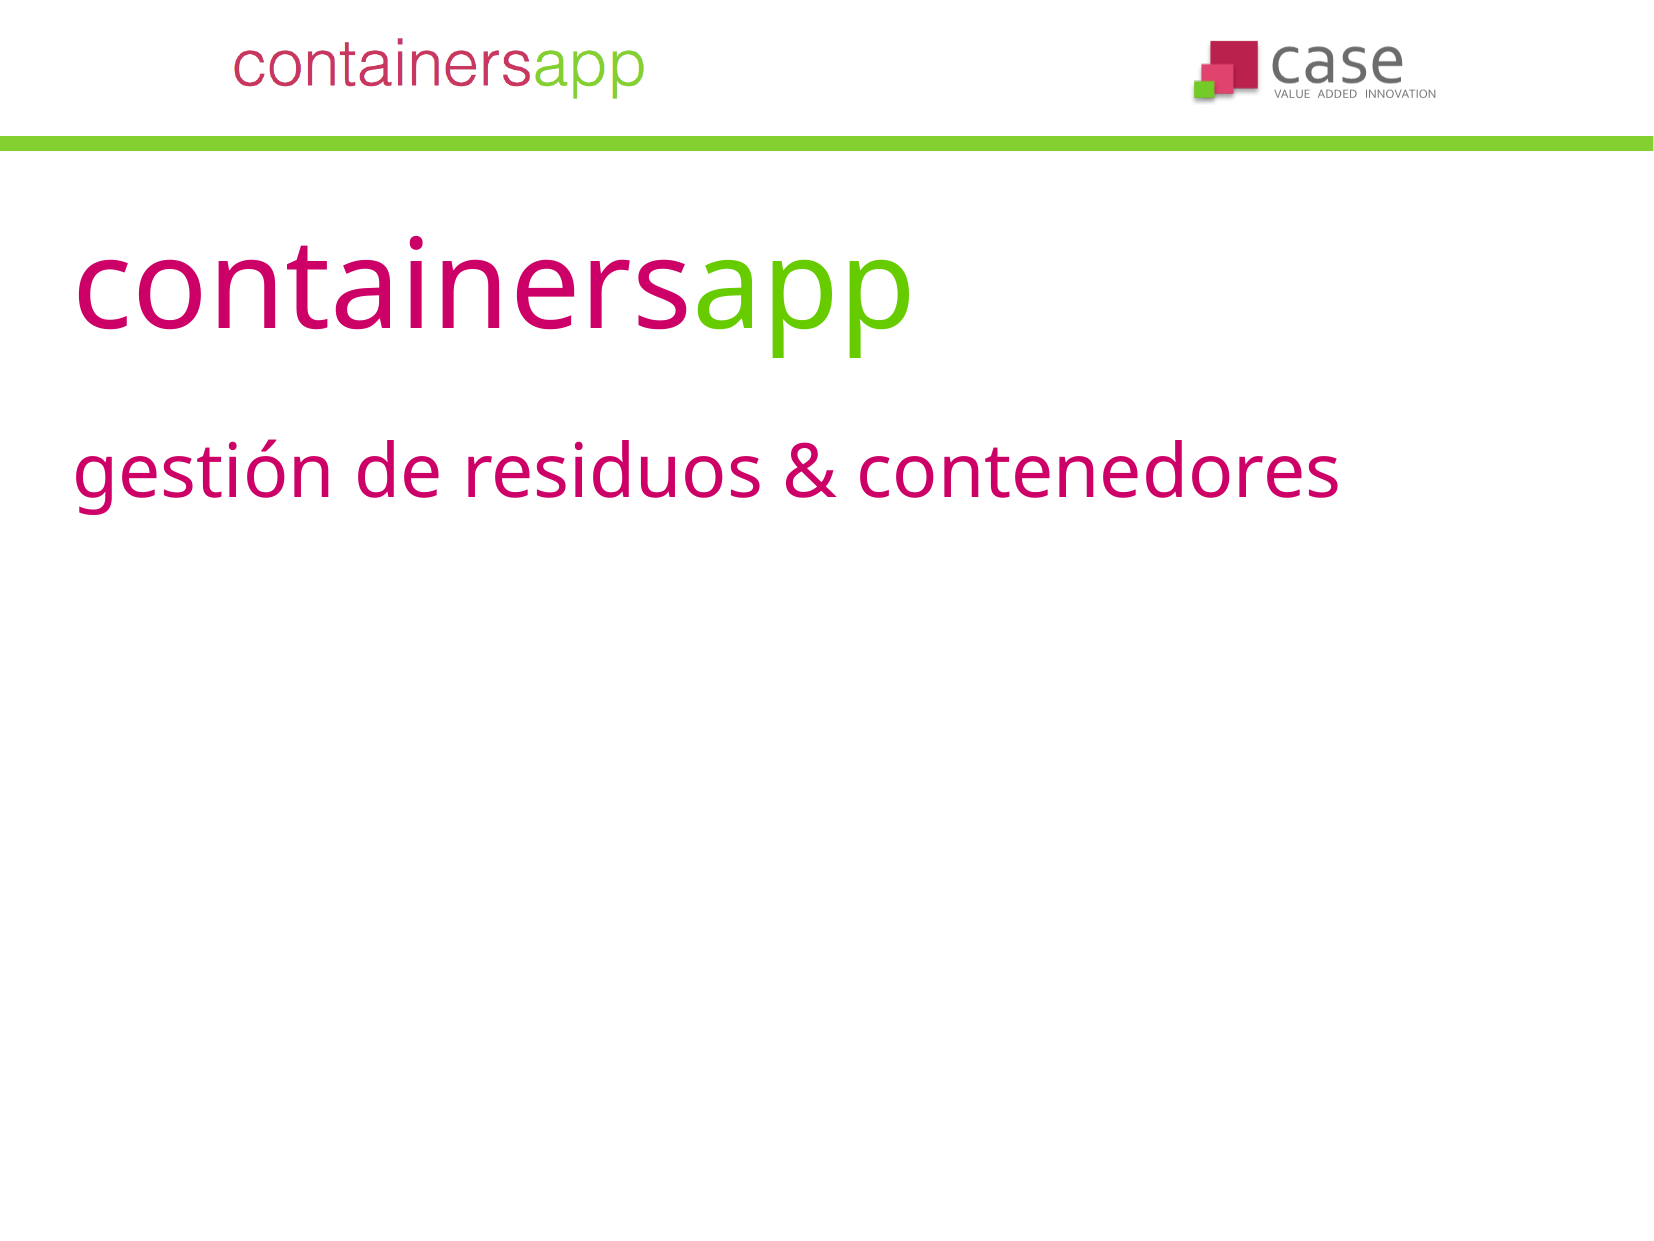

# containersapp a gestión de residuos & contenedores